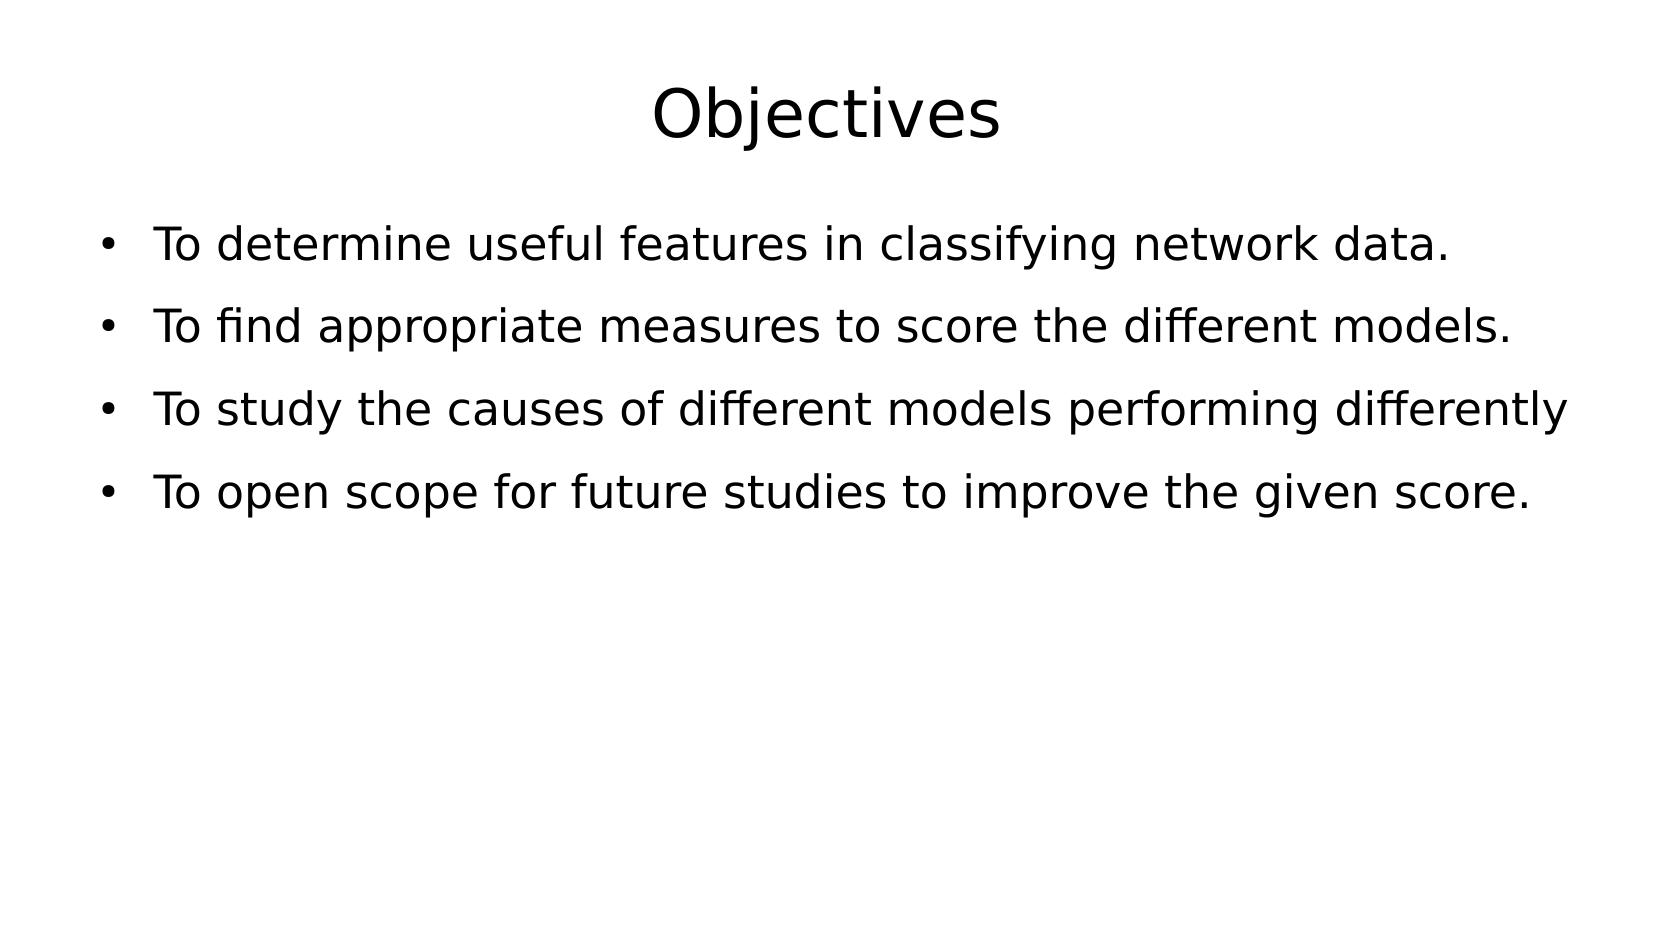

# Objectives
To determine useful features in classifying network data.
To find appropriate measures to score the different models.
To study the causes of different models performing differently
To open scope for future studies to improve the given score.